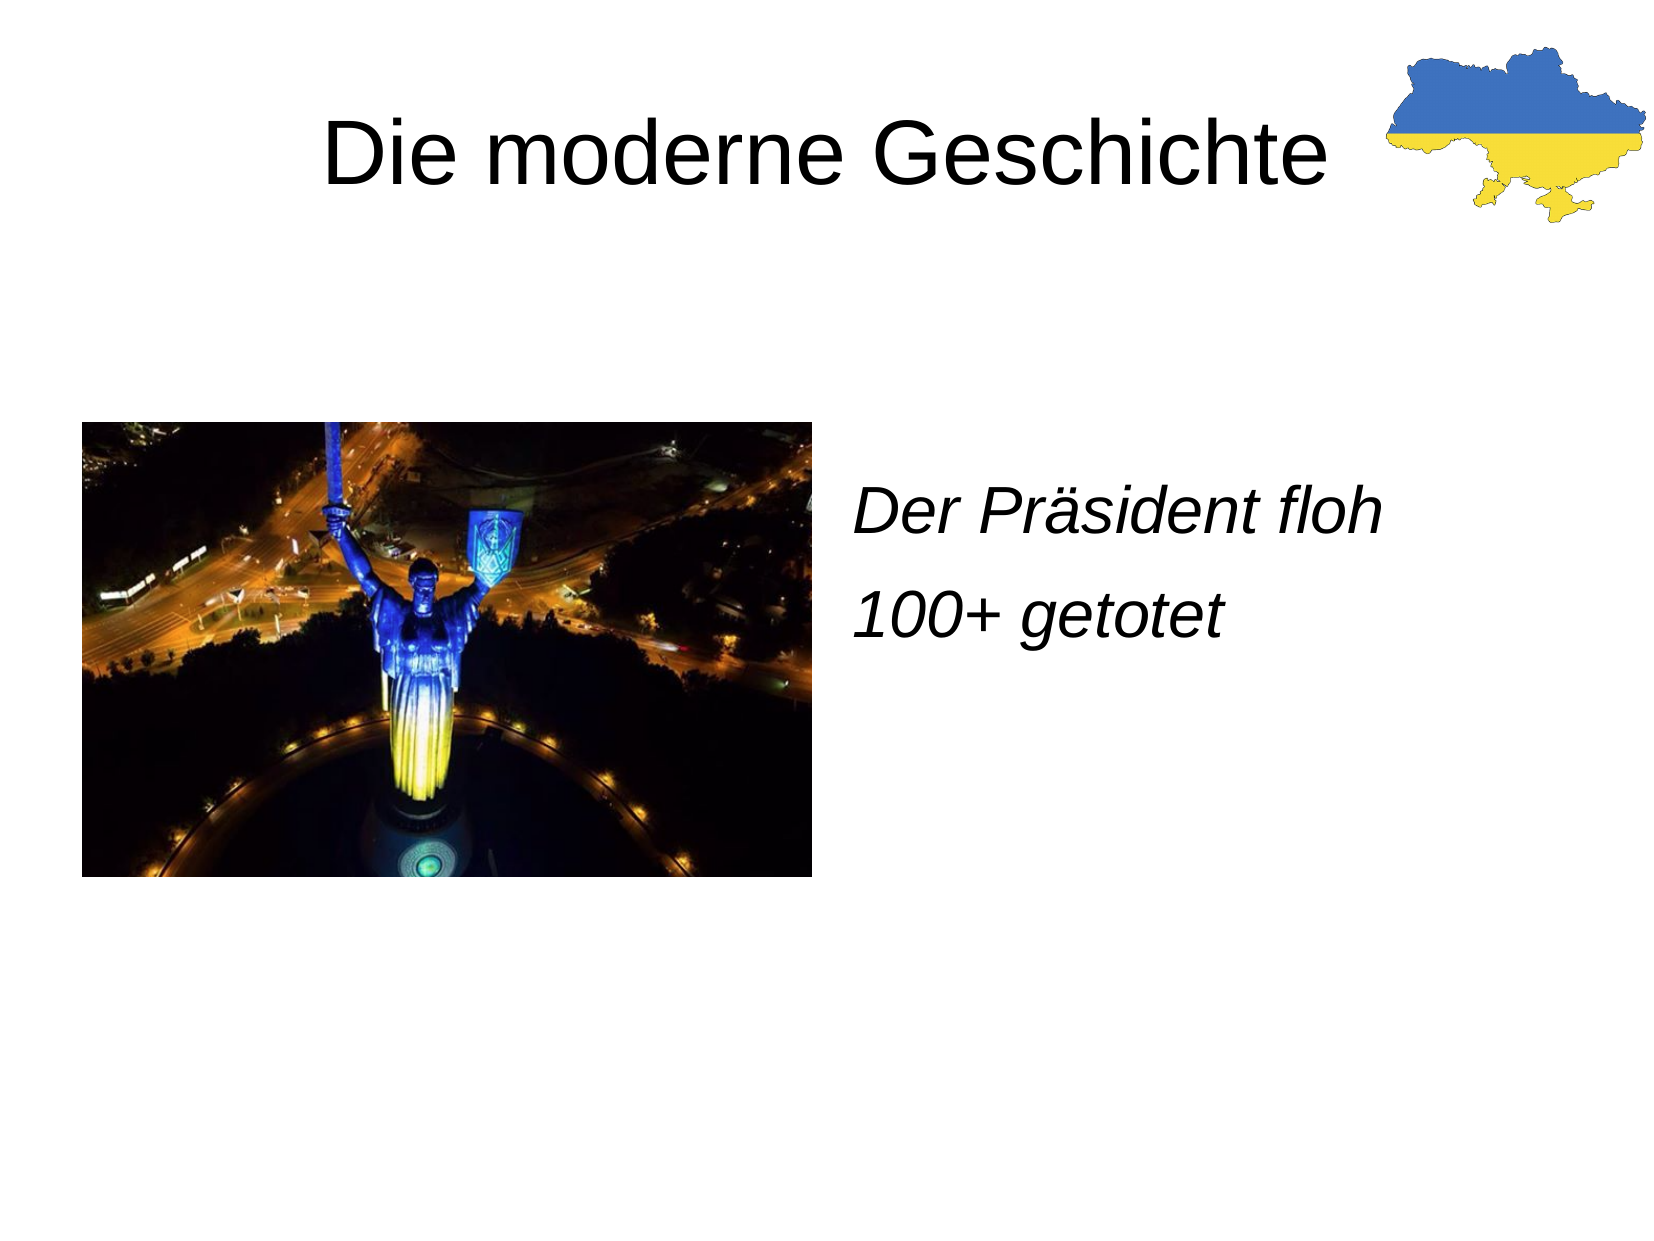

# Die moderne Geschichte
Der Präsident floh
100+ getotet